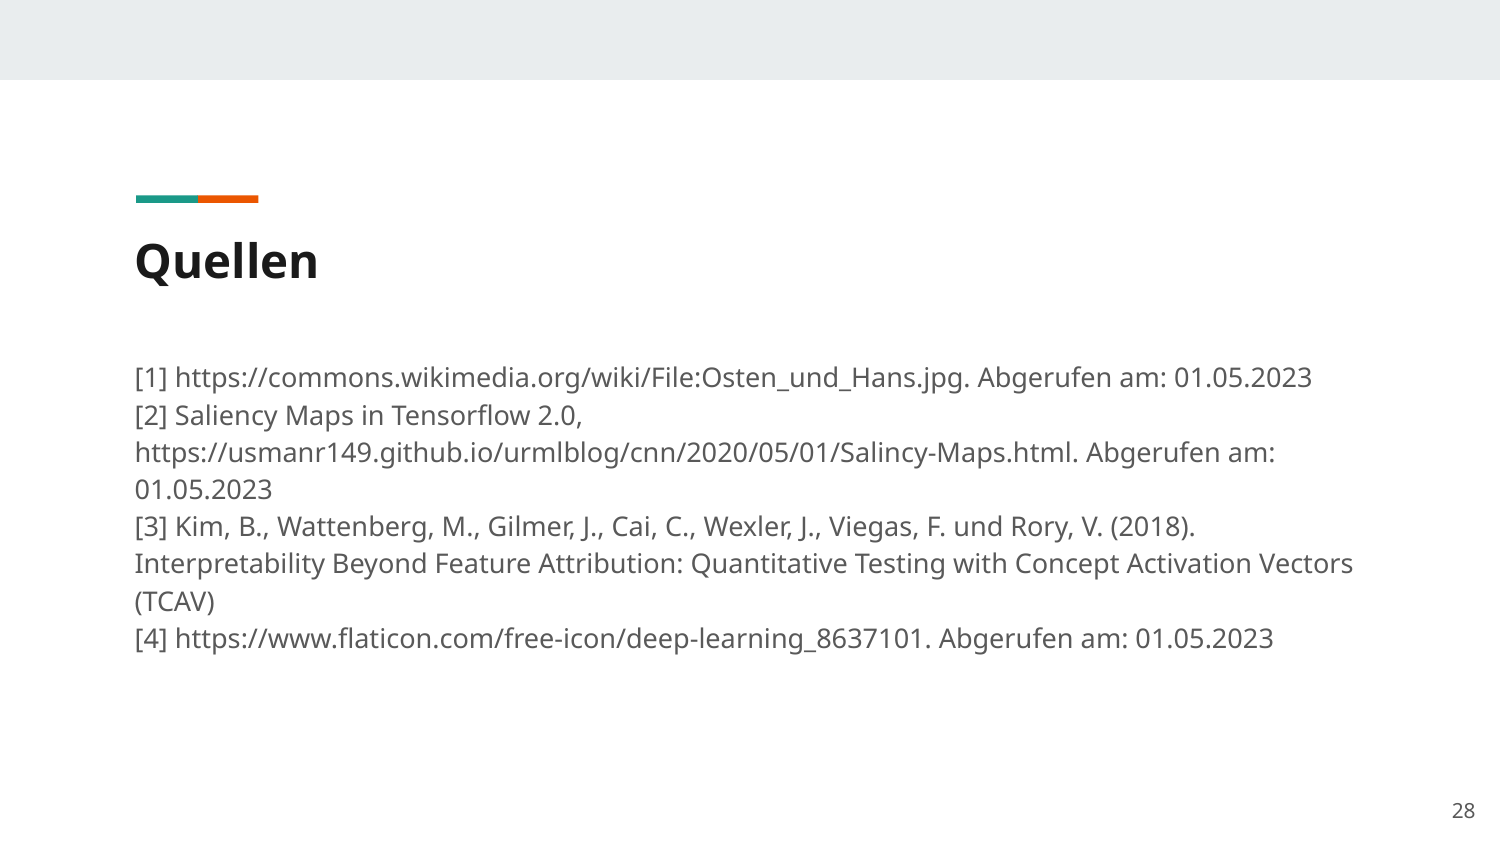

# Quellen
[1] https://commons.wikimedia.org/wiki/File:Osten_und_Hans.jpg. Abgerufen am: 01.05.2023
[2] Saliency Maps in Tensorflow 2.0, https://usmanr149.github.io/urmlblog/cnn/2020/05/01/Salincy-Maps.html. Abgerufen am: 01.05.2023
[3] Kim, B., Wattenberg, M., Gilmer, J., Cai, C., Wexler, J., Viegas, F. und Rory, V. (2018). Interpretability Beyond Feature Attribution: Quantitative Testing with Concept Activation Vectors (TCAV)
[4] https://www.flaticon.com/free-icon/deep-learning_8637101. Abgerufen am: 01.05.2023